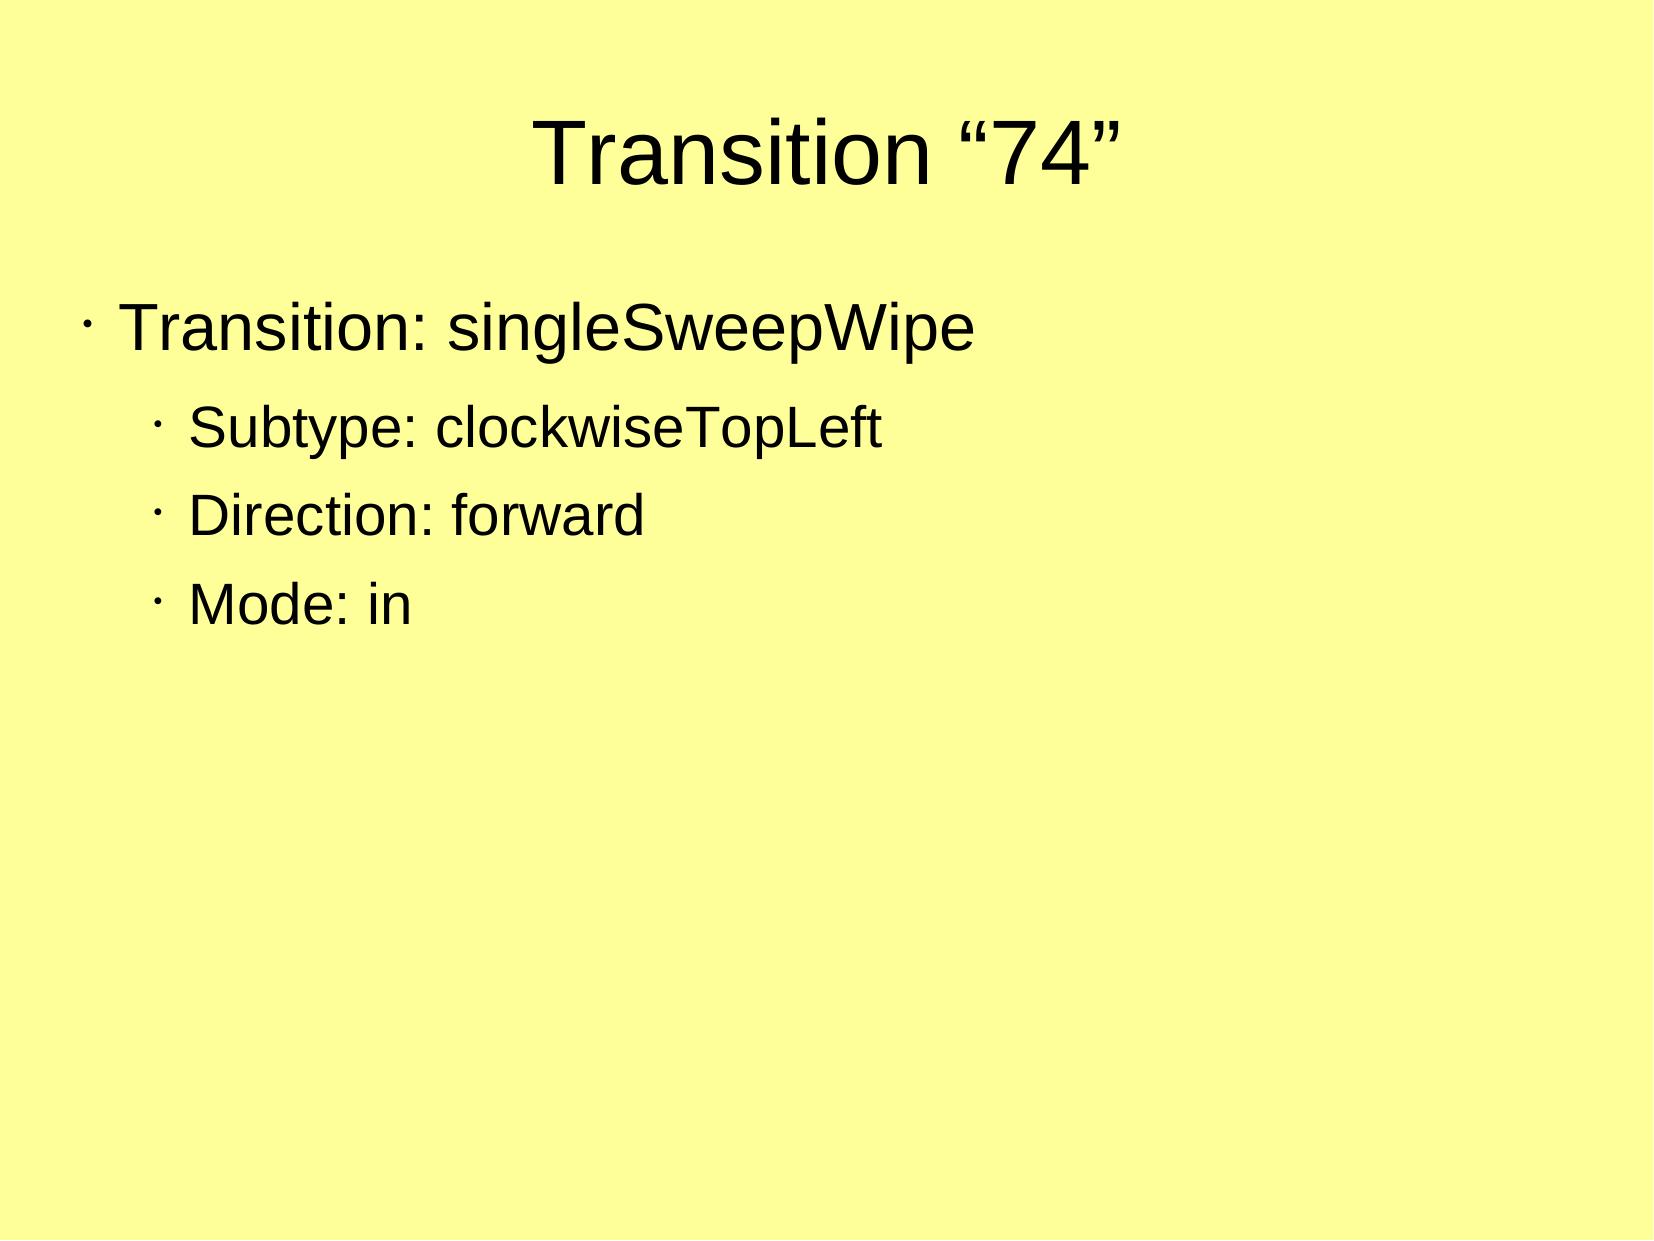

# Transition “74”
Transition: singleSweepWipe
Subtype: clockwiseTopLeft
Direction: forward
Mode: in